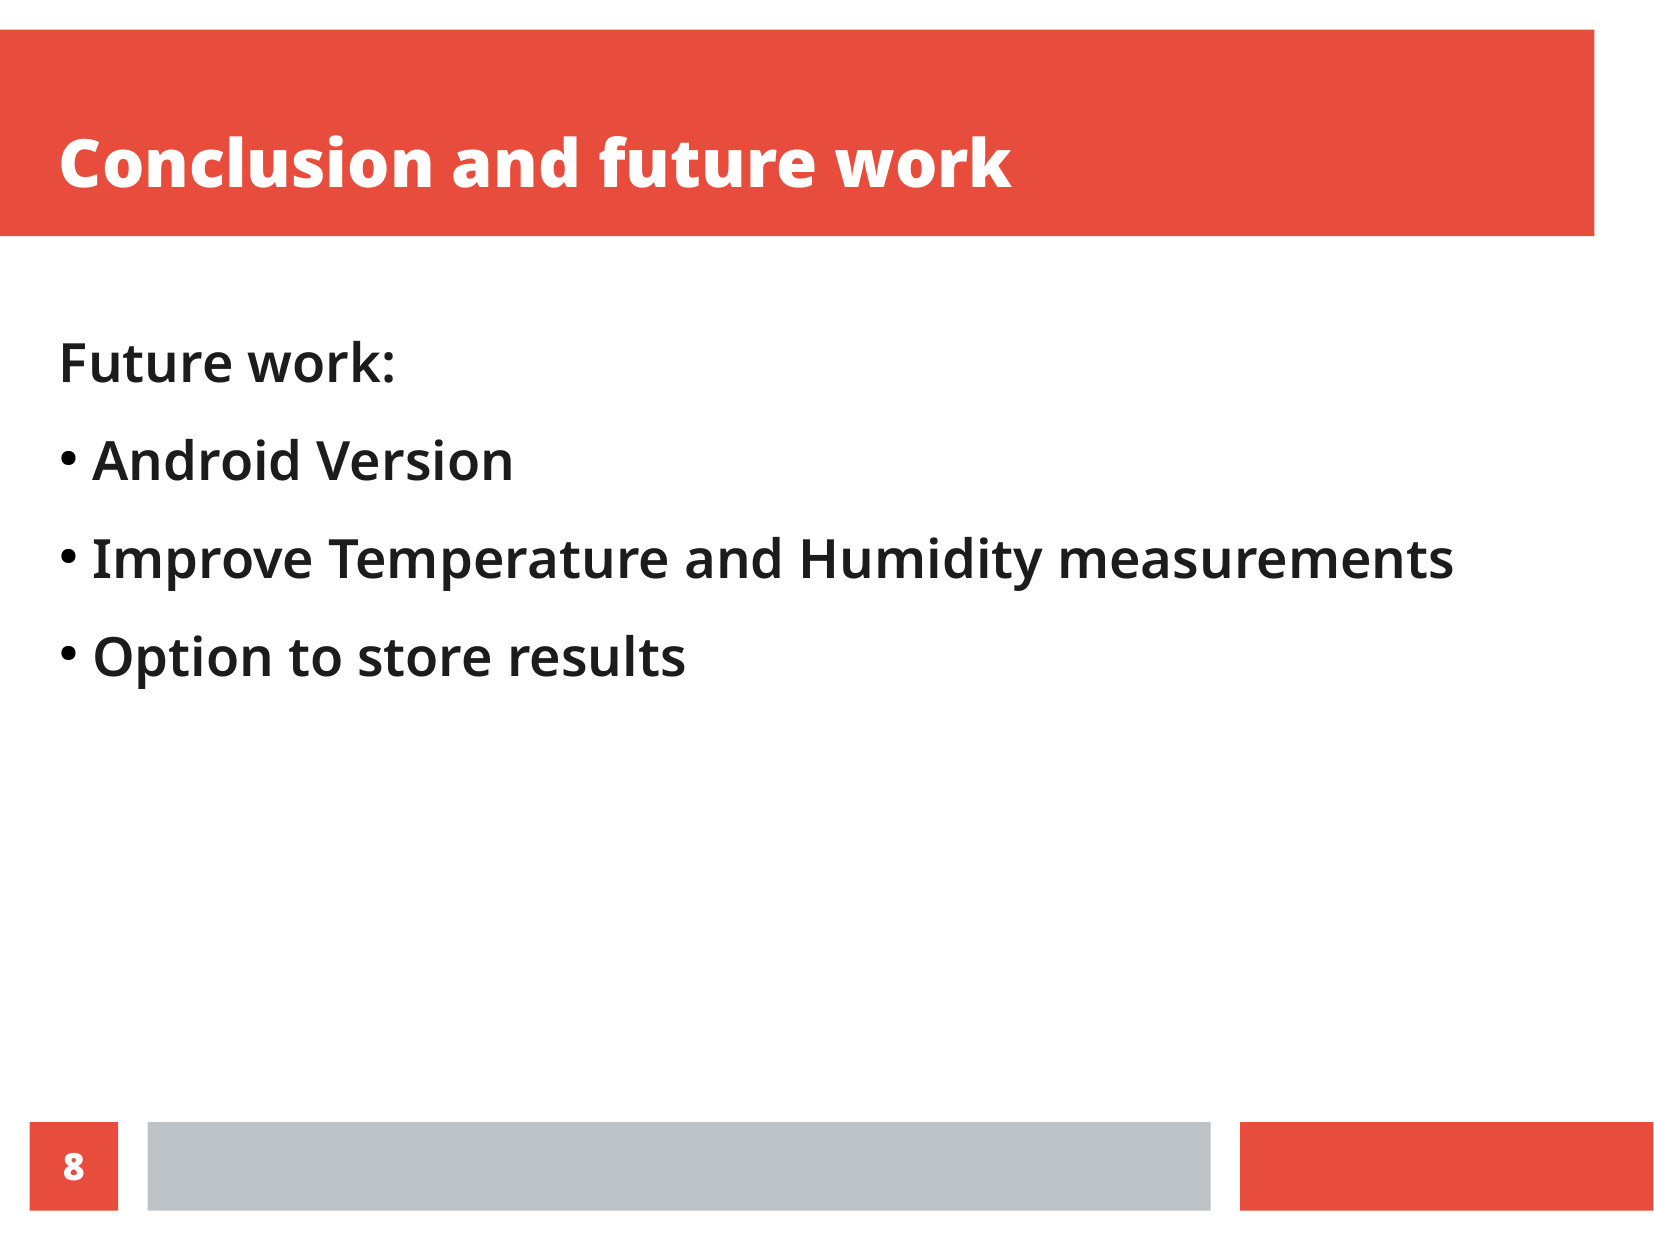

# Conclusion and future work
Future work:
 Android Version
 Improve Temperature and Humidity measurements
 Option to store results
8